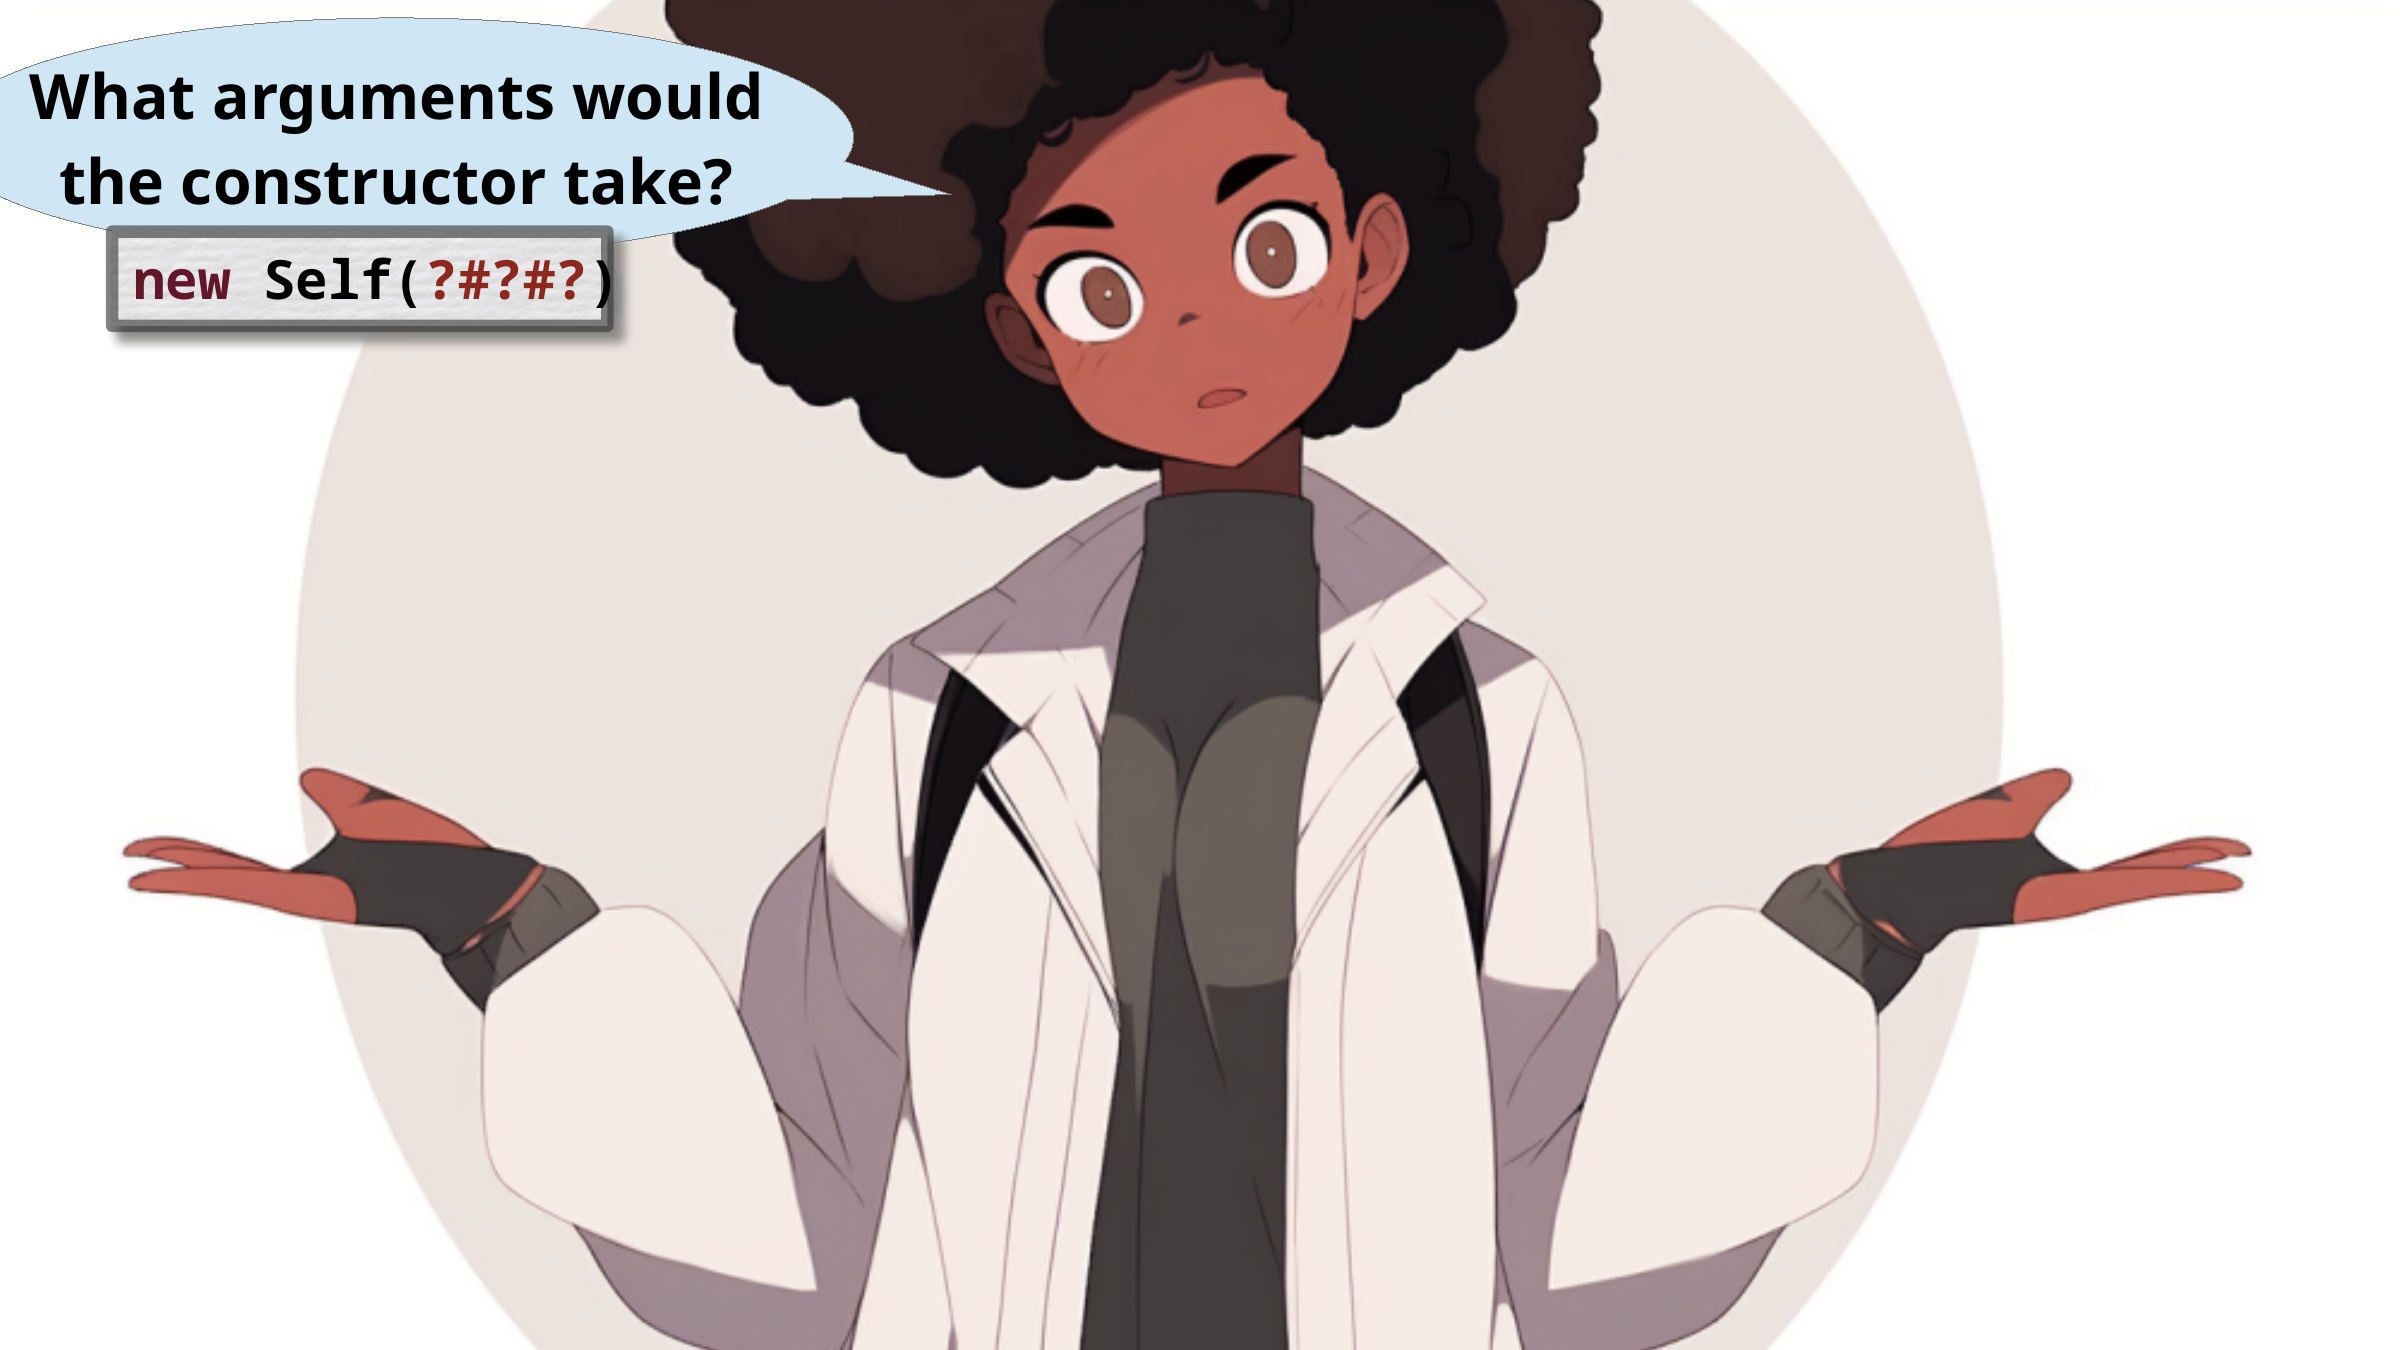

What arguments would
the constructor take?
new Self(?#?#?)